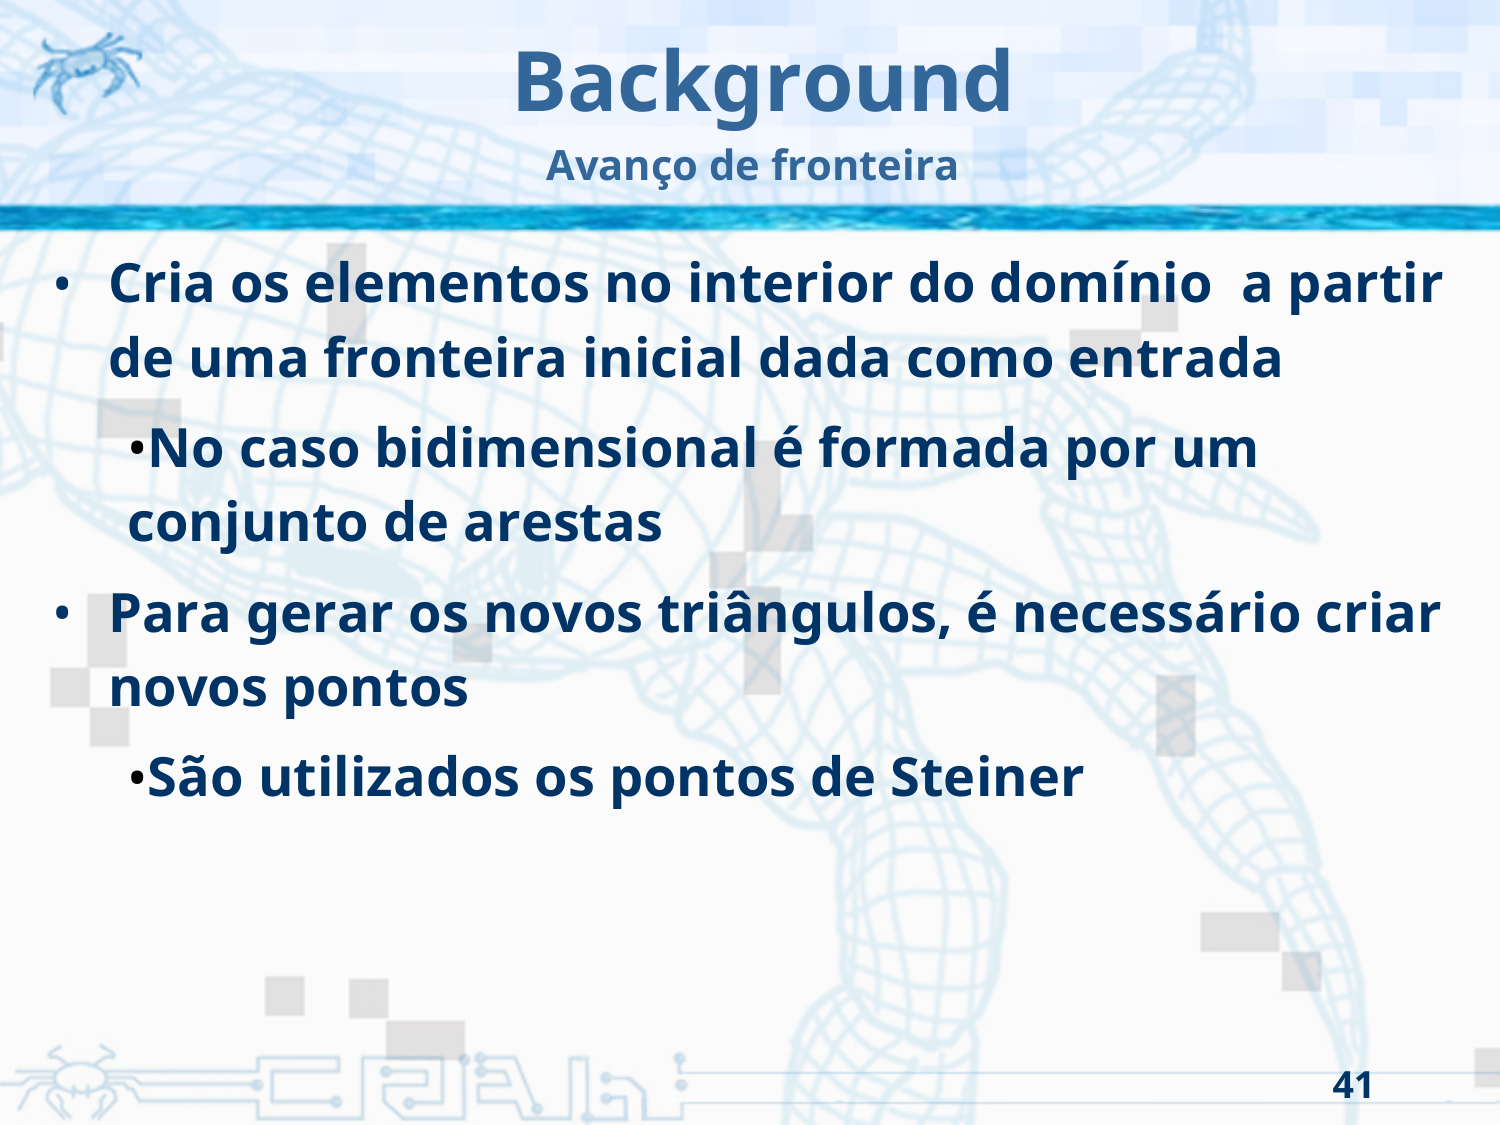

Background
Avanço de fronteira
Cria os elementos no interior do domínio a partir de uma fronteira inicial dada como entrada
No caso bidimensional é formada por um conjunto de arestas
Para gerar os novos triângulos, é necessário criar novos pontos
São utilizados os pontos de Steiner